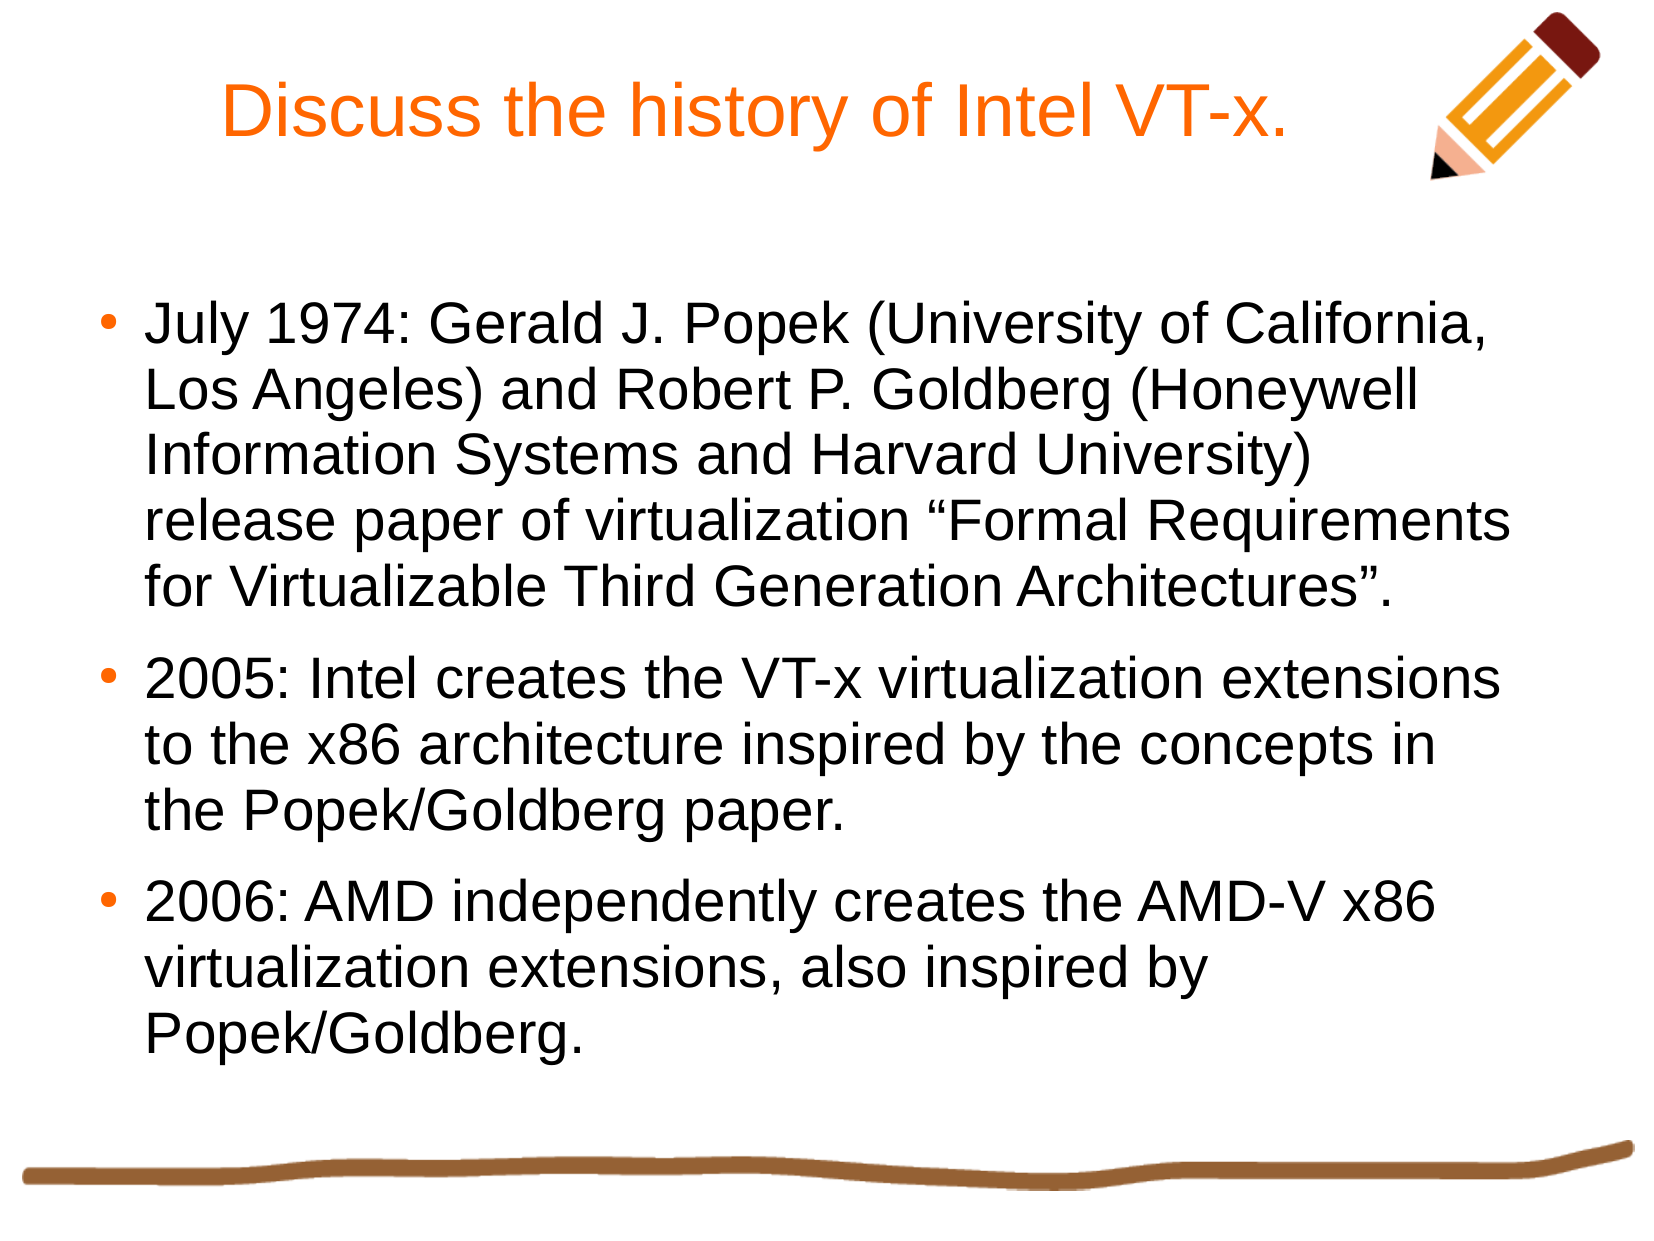

# Discuss the history of Intel VT-x.
July 1974: Gerald J. Popek (University of California, Los Angeles) and Robert P. Goldberg (Honeywell Information Systems and Harvard University) release paper of virtualization “Formal Requirements for Virtualizable Third Generation Architectures”.
2005: Intel creates the VT-x virtualization extensions to the x86 architecture inspired by the concepts in the Popek/Goldberg paper.
2006: AMD independently creates the AMD-V x86 virtualization extensions, also inspired by Popek/Goldberg.